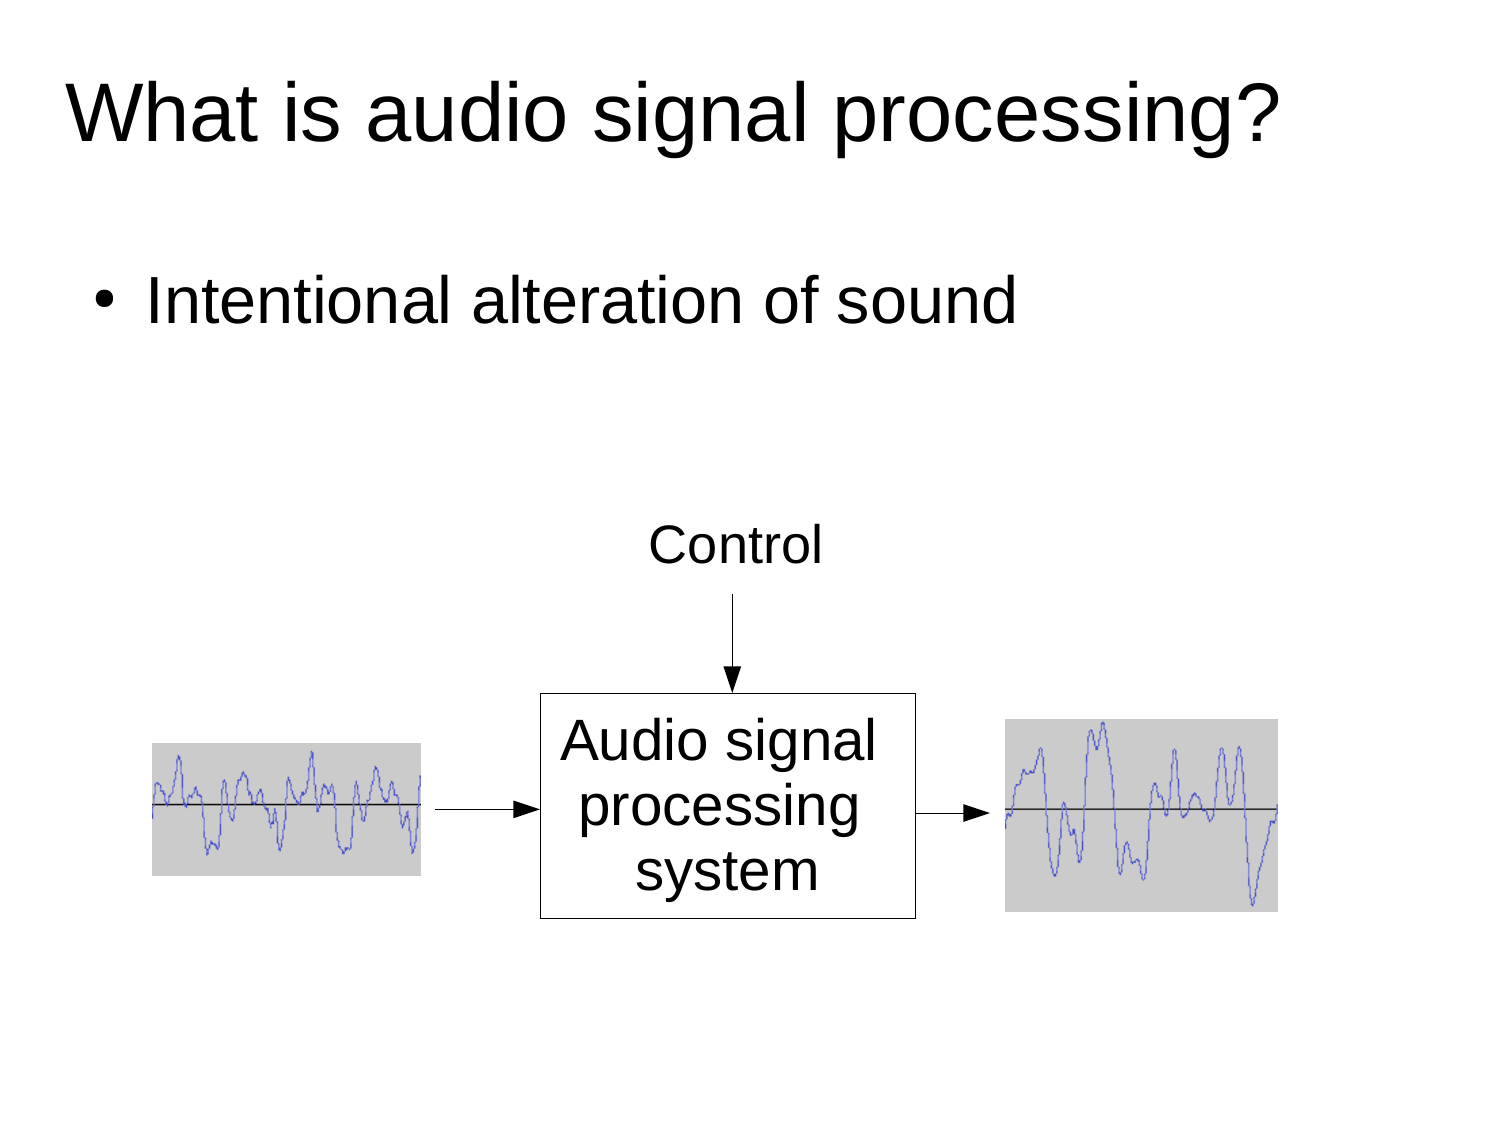

# What is audio signal processing?
Intentional alteration of sound
Control
Audio signal
processing
system